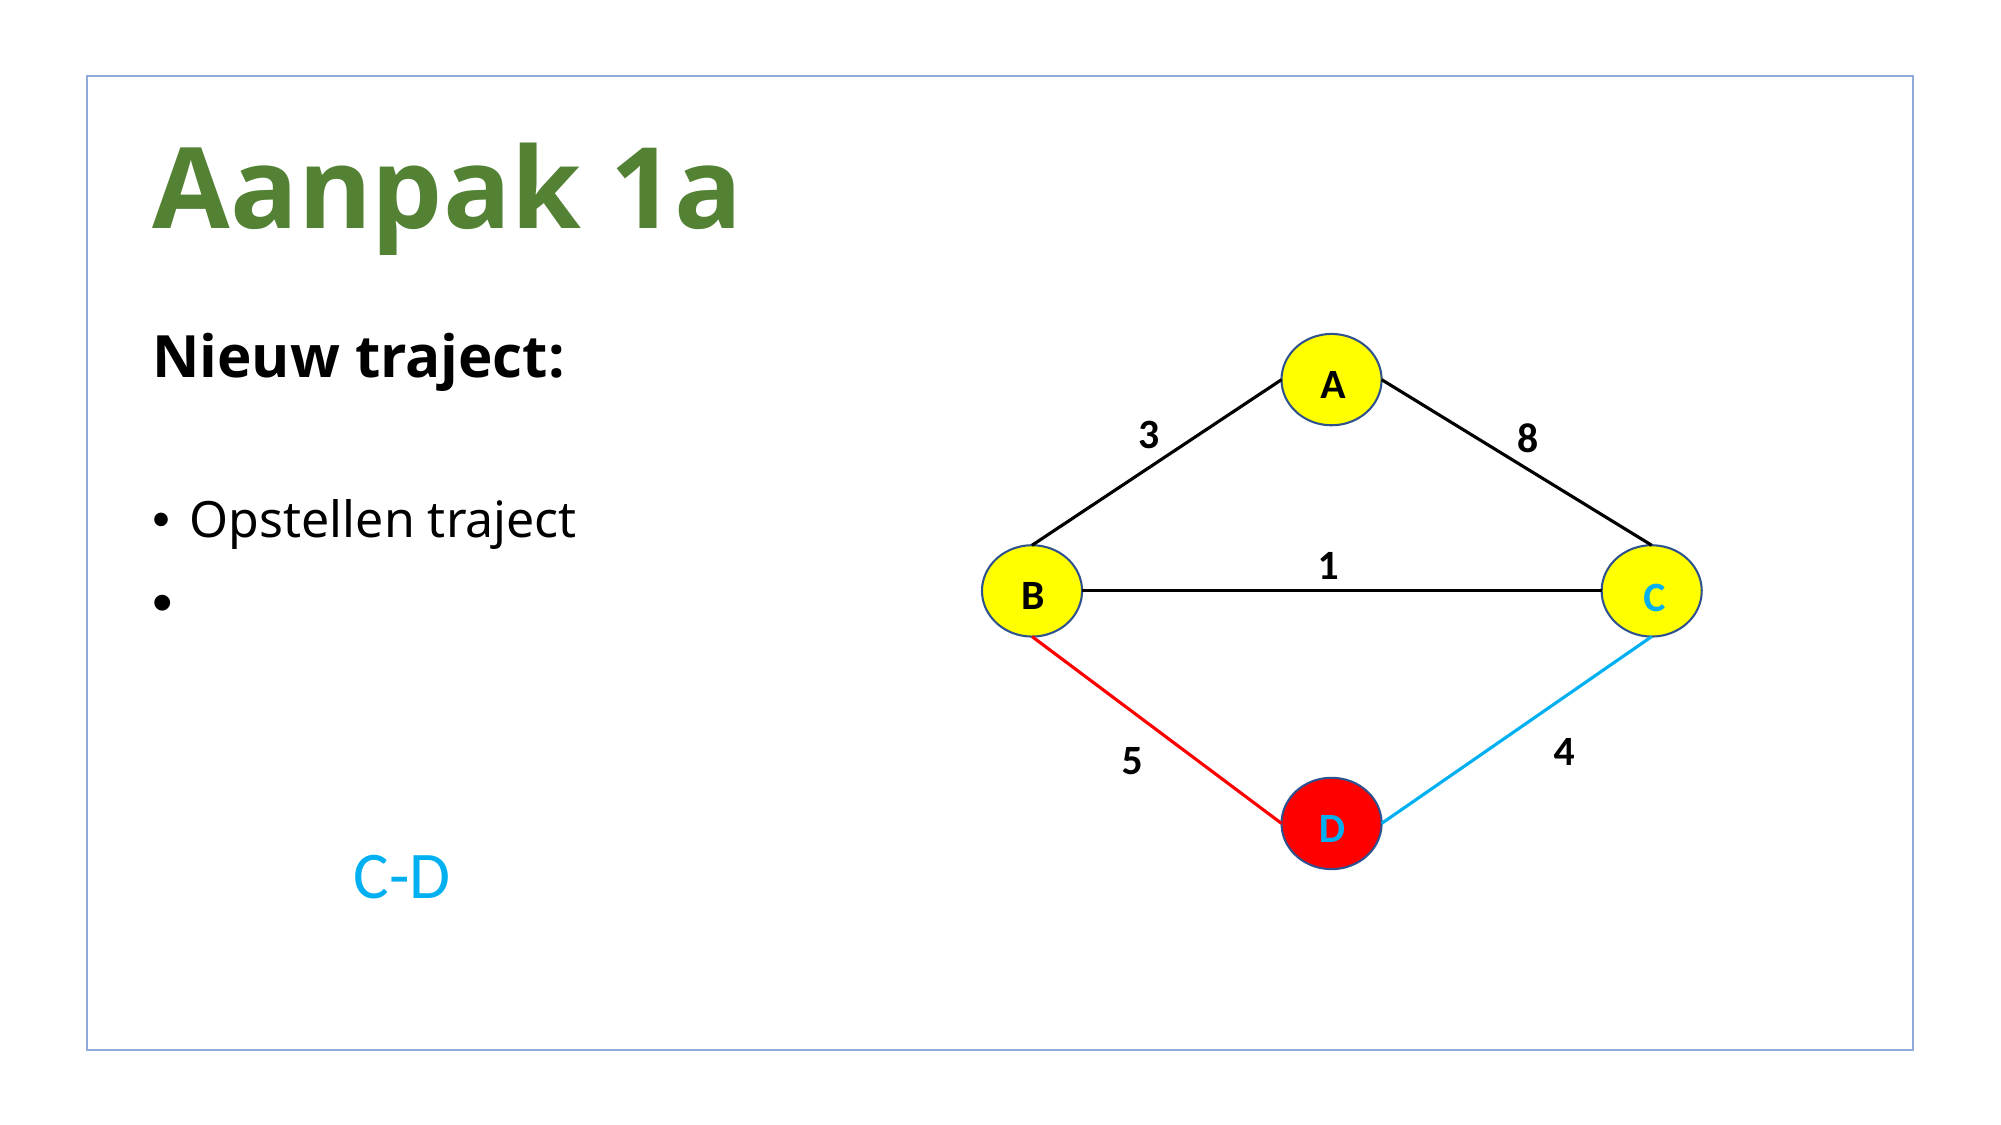

Aanpak 1a
# Nieuw traject:
Opstellen traject
C-D
A
3
8
1
B
C
4
5
D